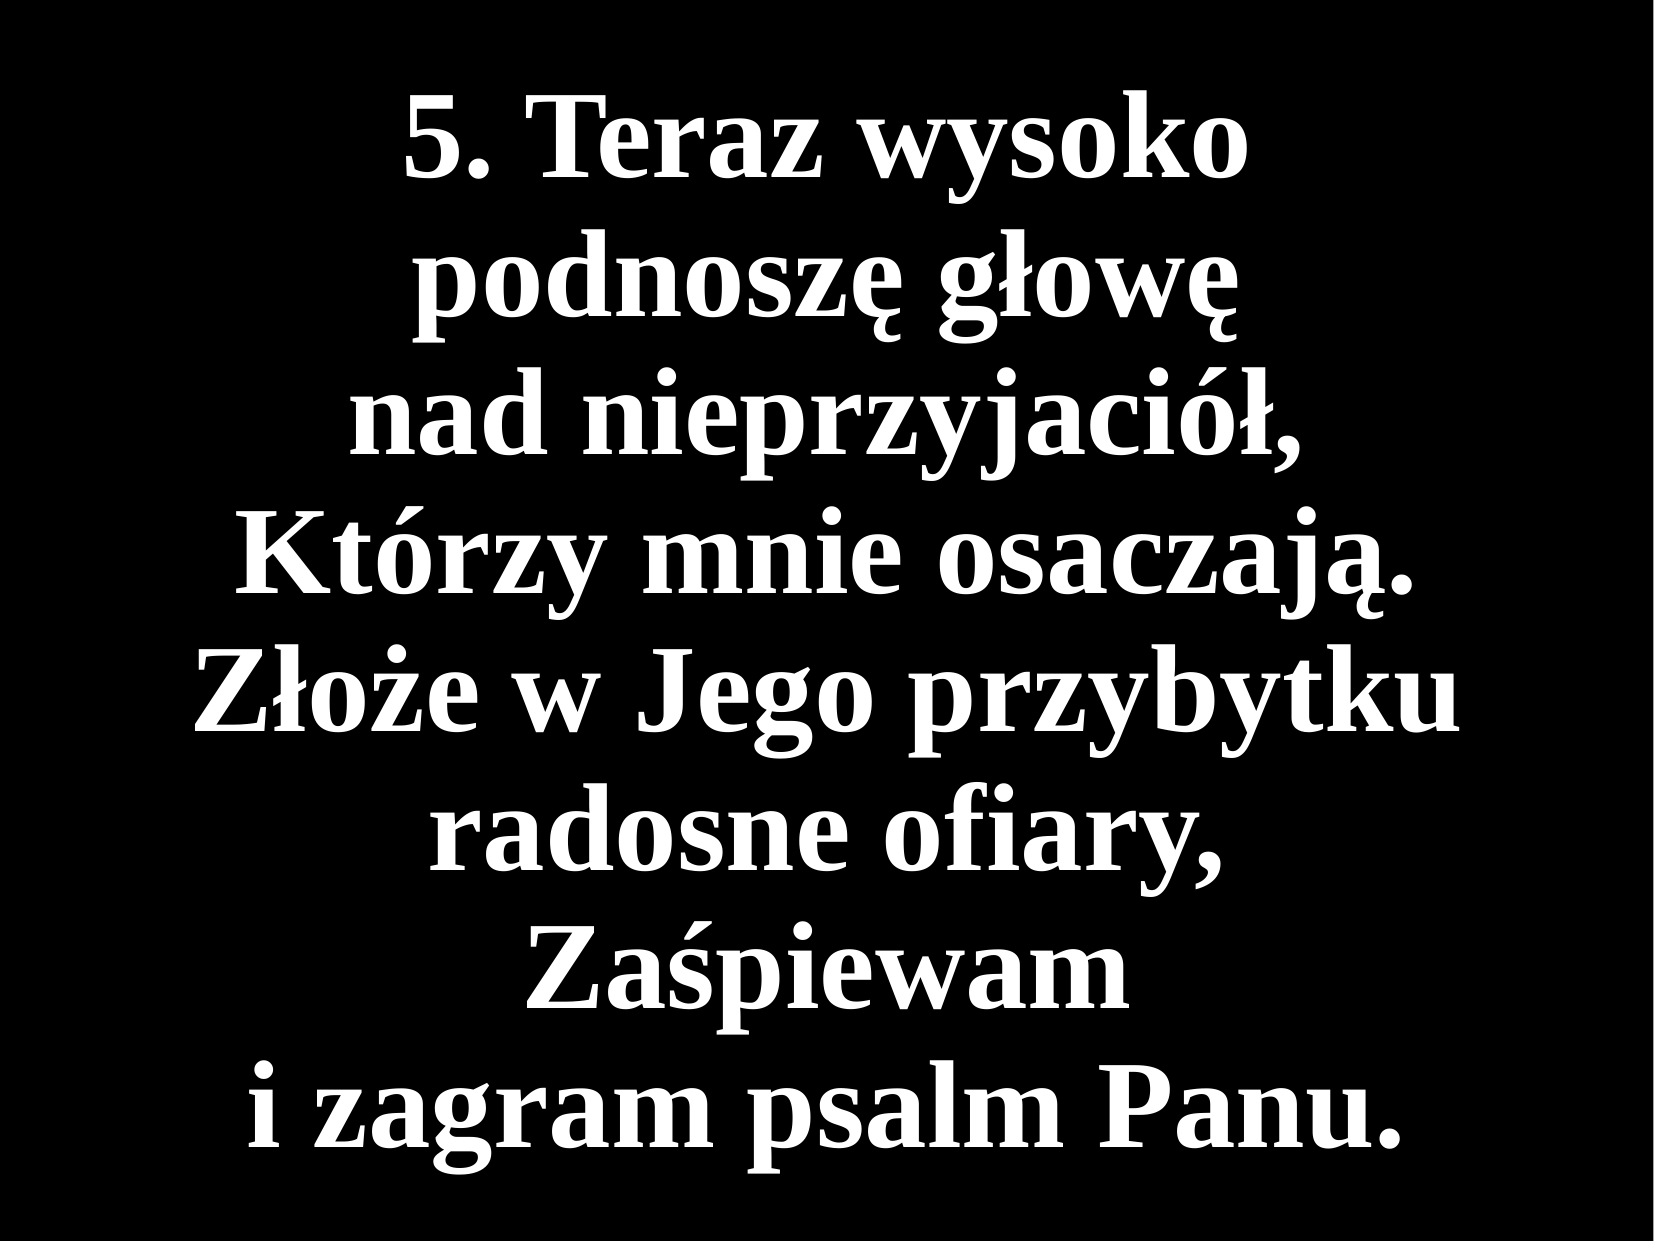

# 5. Teraz wysoko podnoszę głowę nad nieprzyjaciół, Którzy mnie osaczają. Złoże w Jego przybytku radosne ofiary, Zaśpiewam i zagram psalm Panu.